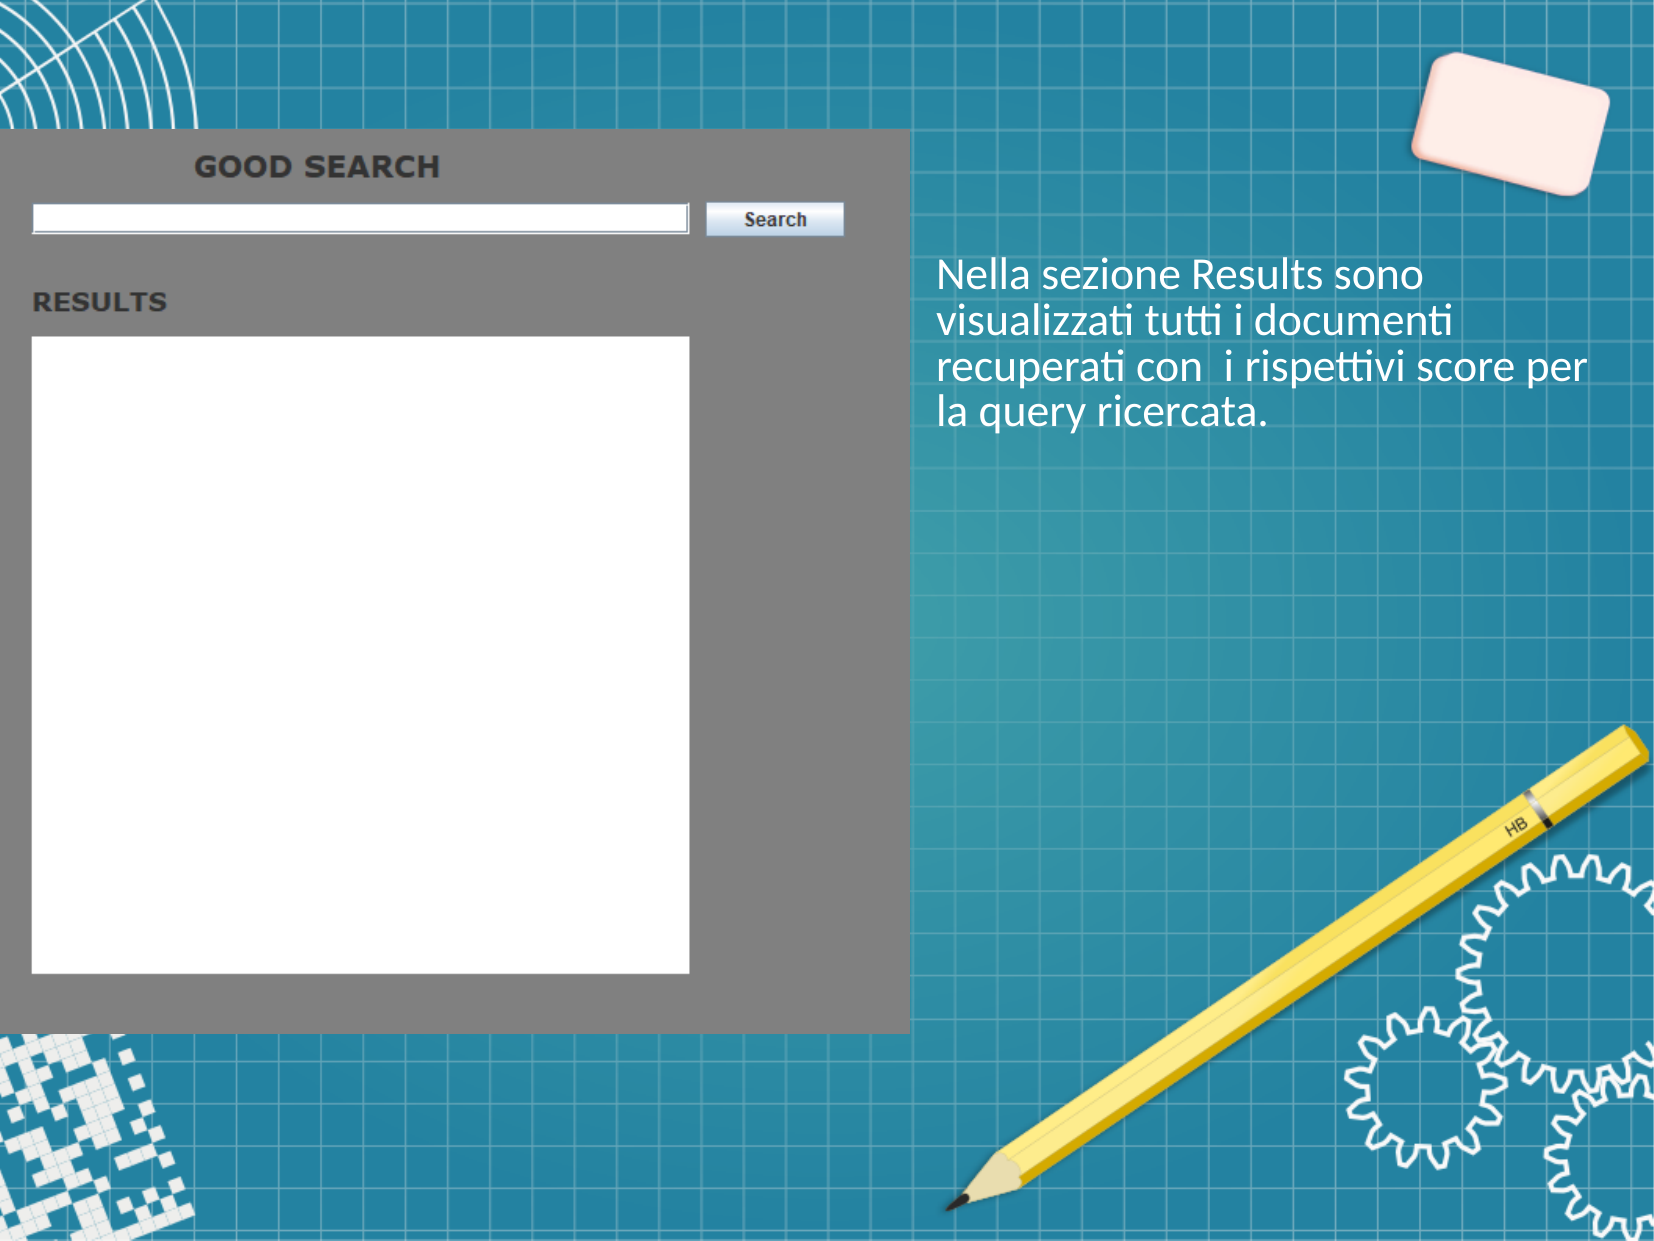

Nella sezione Results sono visualizzati tutti i documenti recuperati con i rispettivi score per la query ricercata.